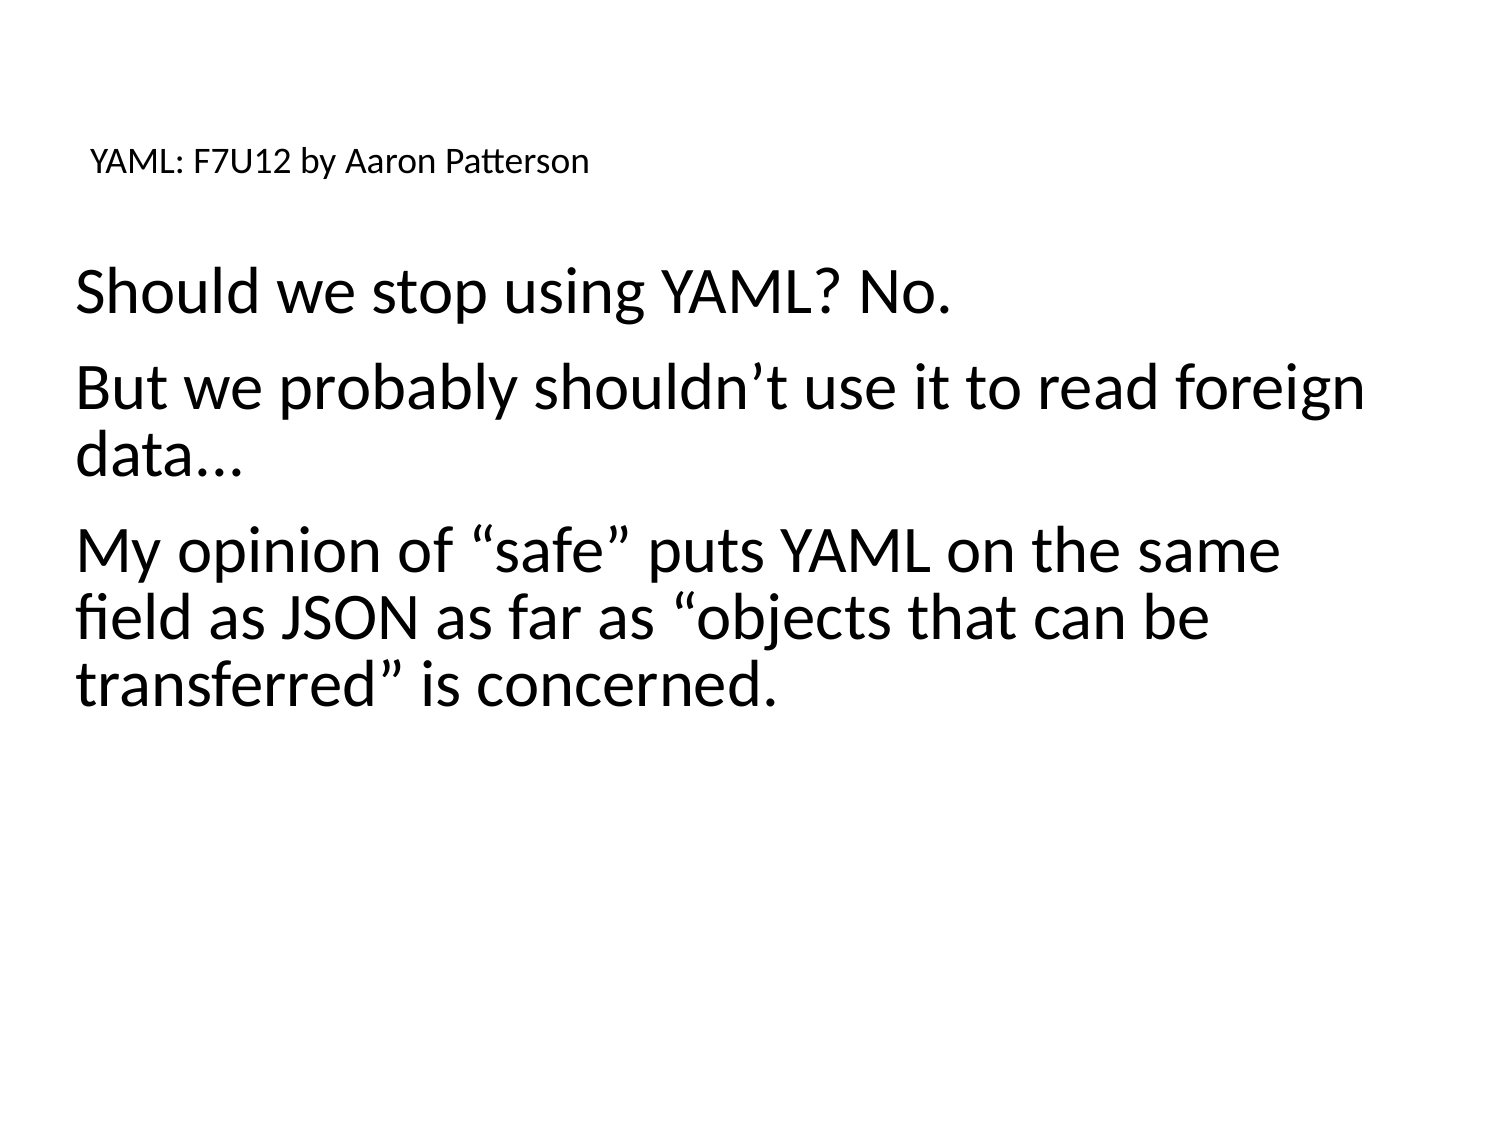

# YAML: F7U12 by Aaron Patterson
Should we stop using YAML? No.
But we probably shouldn’t use it to read foreign data...
My opinion of “safe” puts YAML on the same field as JSON as far as “objects that can be transferred” is concerned.